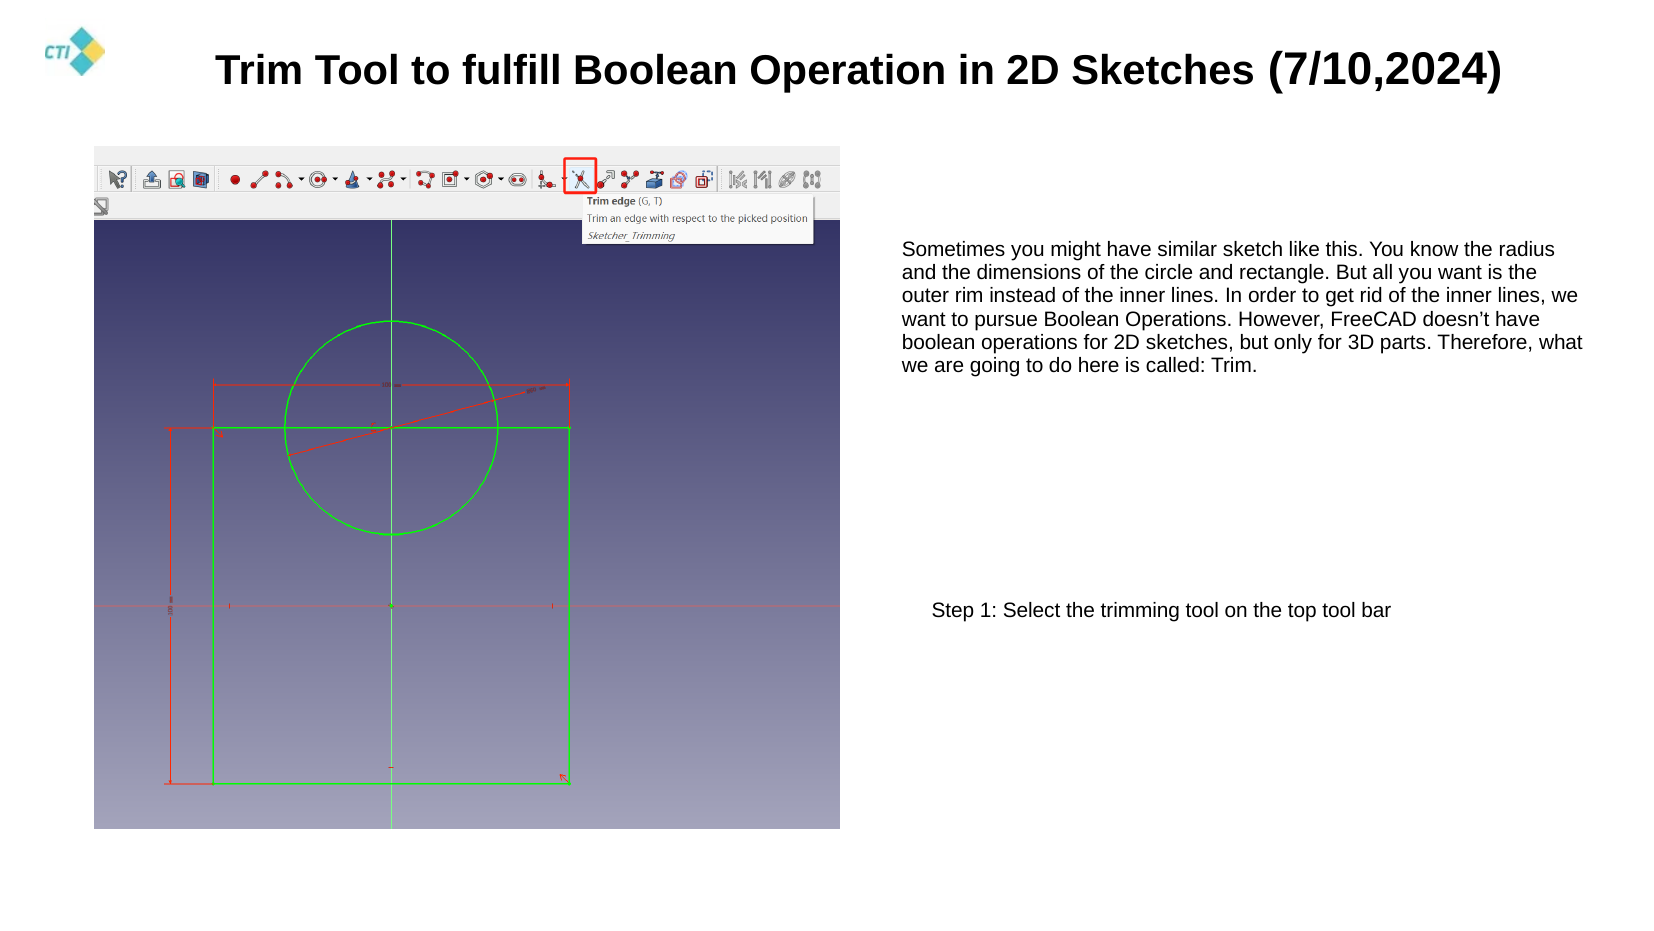

# Trim Tool to fulfill Boolean Operation in 2D Sketches (7/10,2024)
New
New
Sometimes you might have similar sketch like this. You know the radius and the dimensions of the circle and rectangle. But all you want is the outer rim instead of the inner lines. In order to get rid of the inner lines, we want to pursue Boolean Operations. However, FreeCAD doesn’t have boolean operations for 2D sketches, but only for 3D parts. Therefore, what we are going to do here is called: Trim.
Step 1: Select the trimming tool on the top tool bar